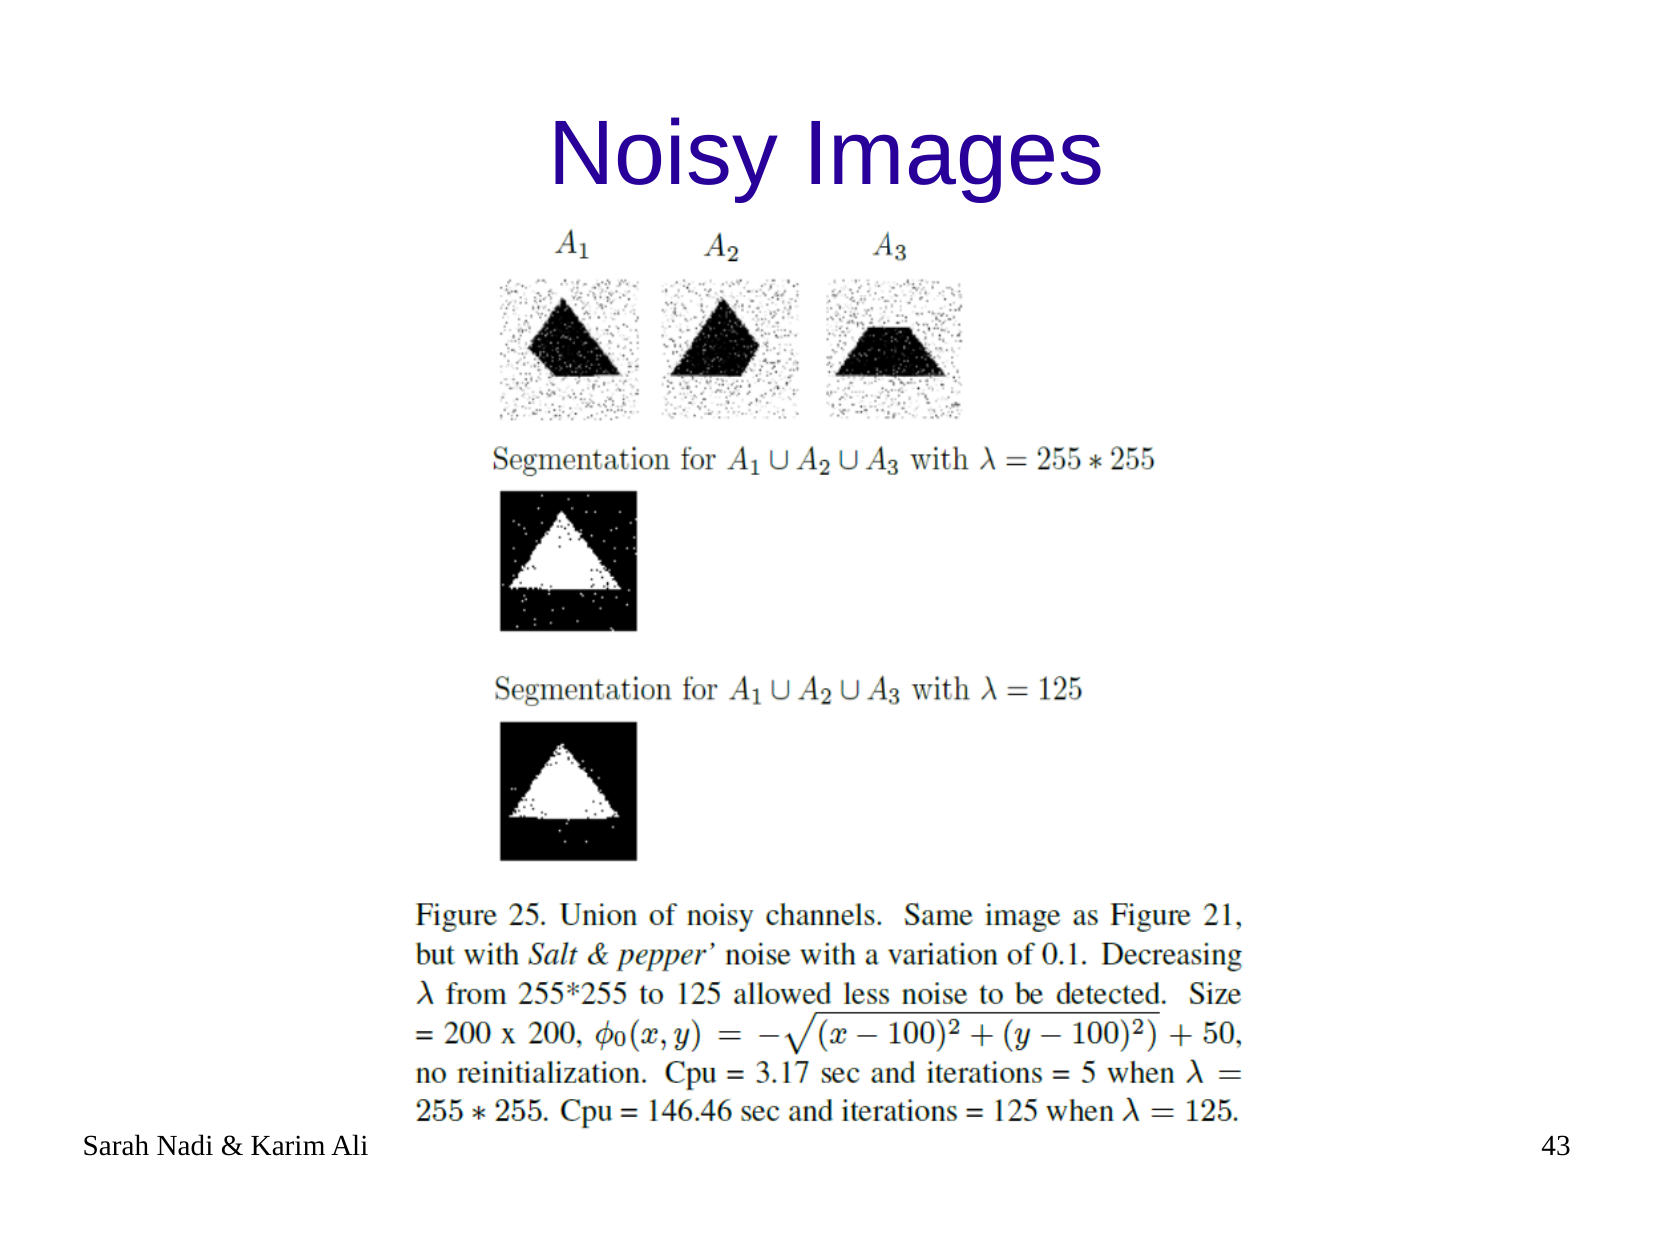

# Noisy Images
Sarah Nadi & Karim Ali
43